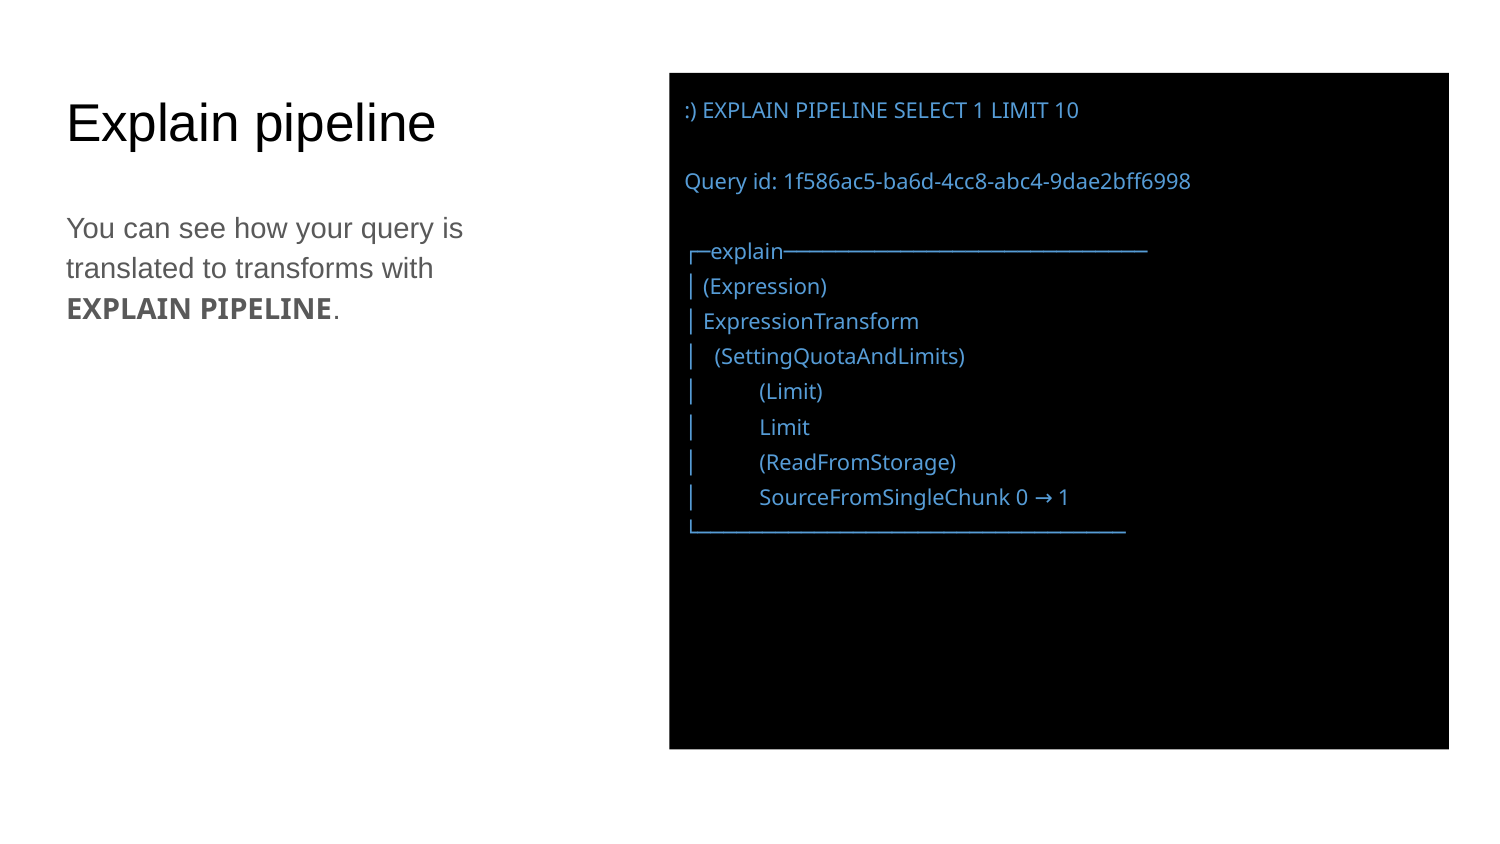

# Explain pipeline
:) EXPLAIN PIPELINE SELECT 1 LIMIT 10
Query id: 1f586ac5-ba6d-4cc8-abc4-9dae2bff6998
┌─explain────────────────────────────
│ (Expression)
│ ExpressionTransform
│ (SettingQuotaAndLimits)
│ 	(Limit)
│ 	Limit
│ 	(ReadFromStorage)
│ 	SourceFromSingleChunk 0 → 1
└─────────────────────────────────
You can see how your query is translated to transforms with
EXPLAIN PIPELINE.